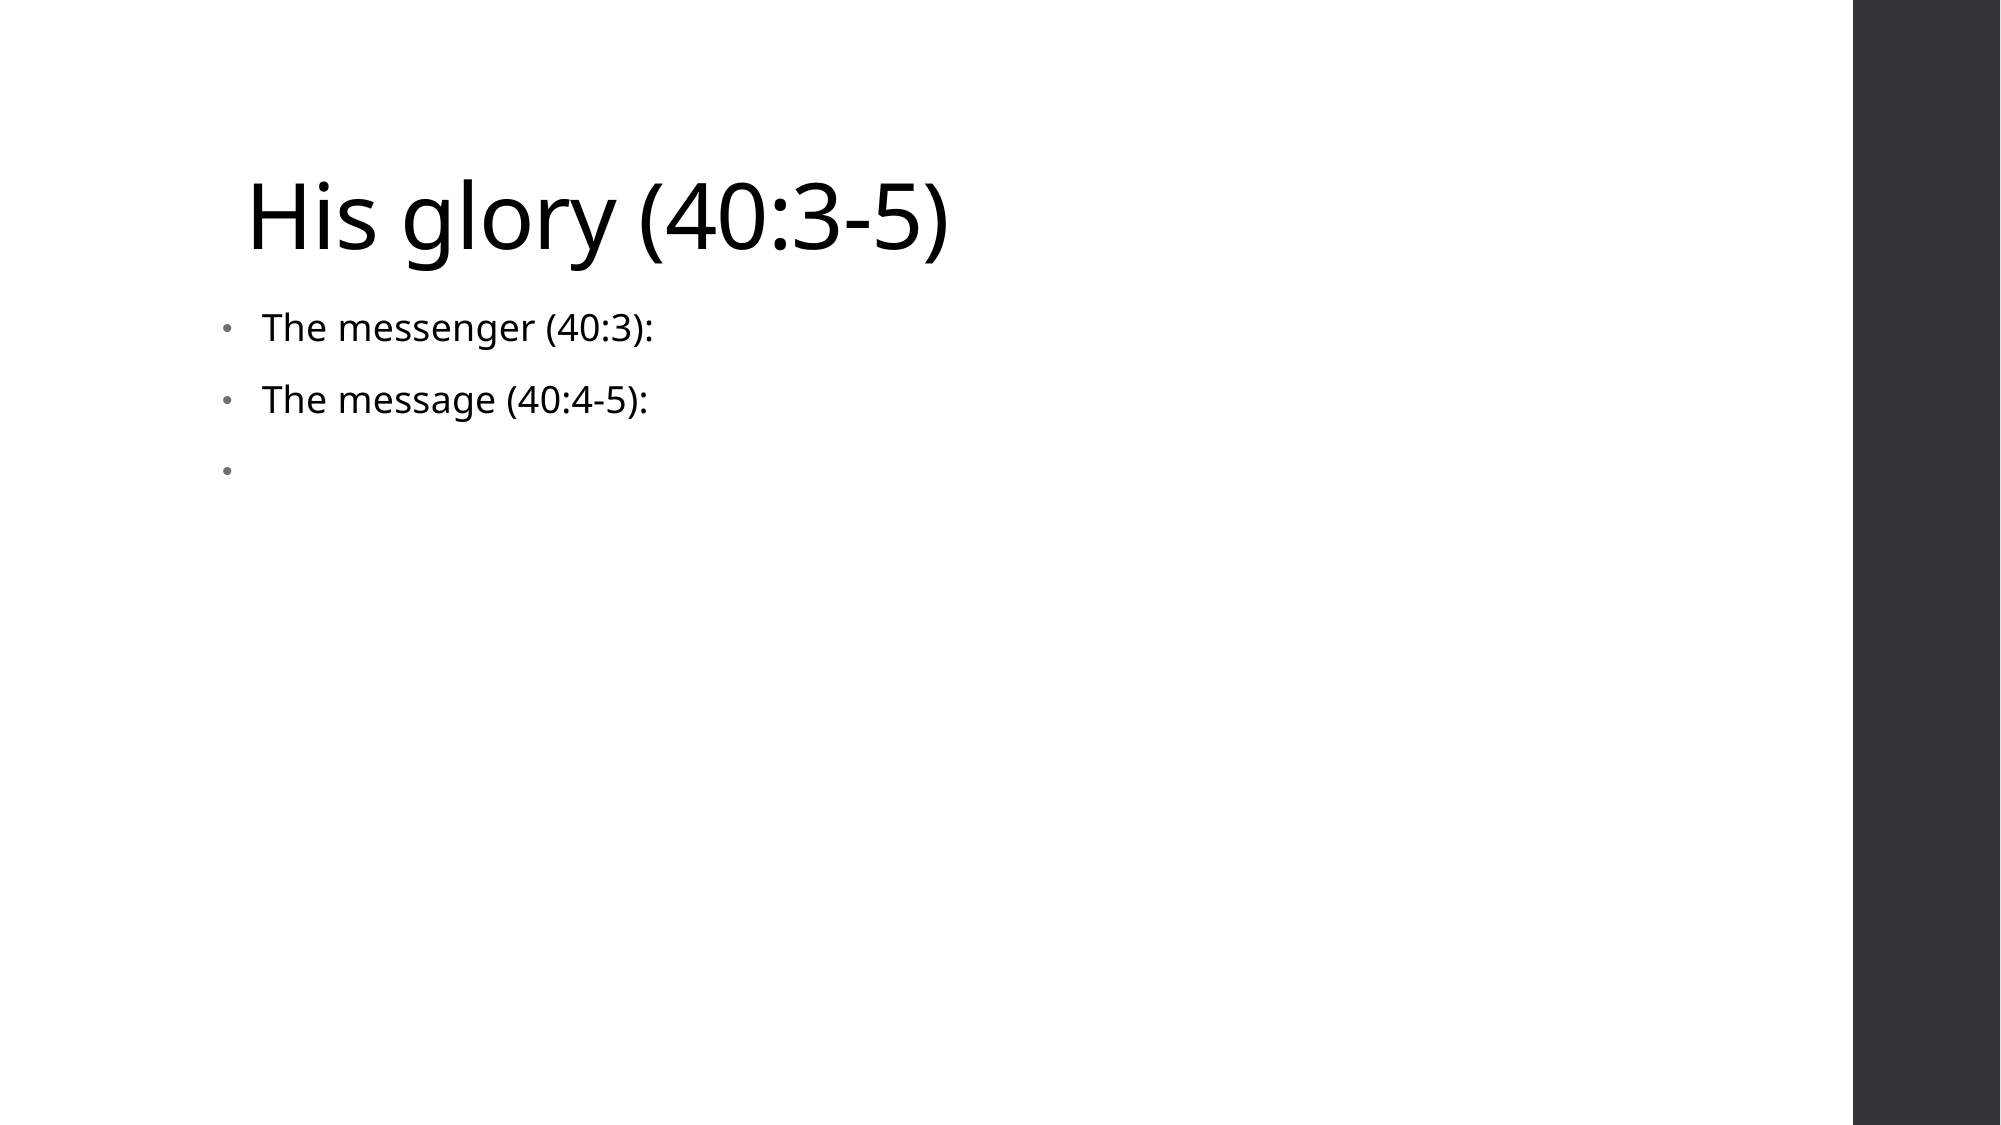

# His glory (40:3-5)
 The messenger (40:3):
 The message (40:4-5):